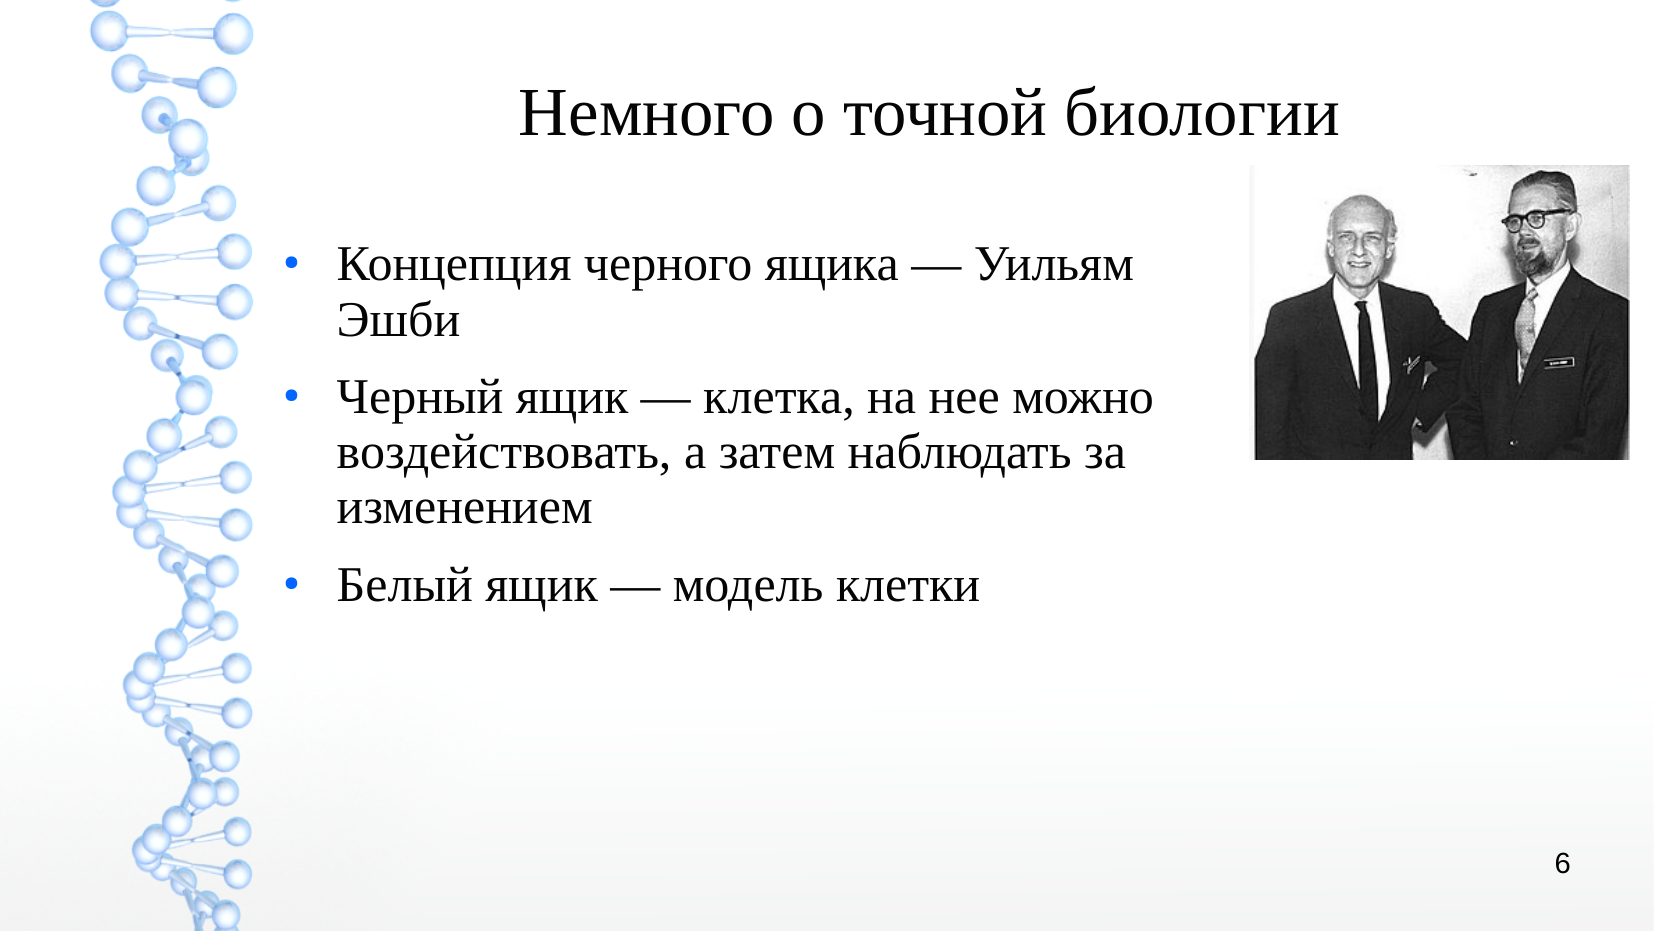

# Немного о точной биологии
Концепция черного ящика — Уильям Эшби
Черный ящик — клетка, на нее можно воздействовать, а затем наблюдать за изменением
Белый ящик — модель клетки
6